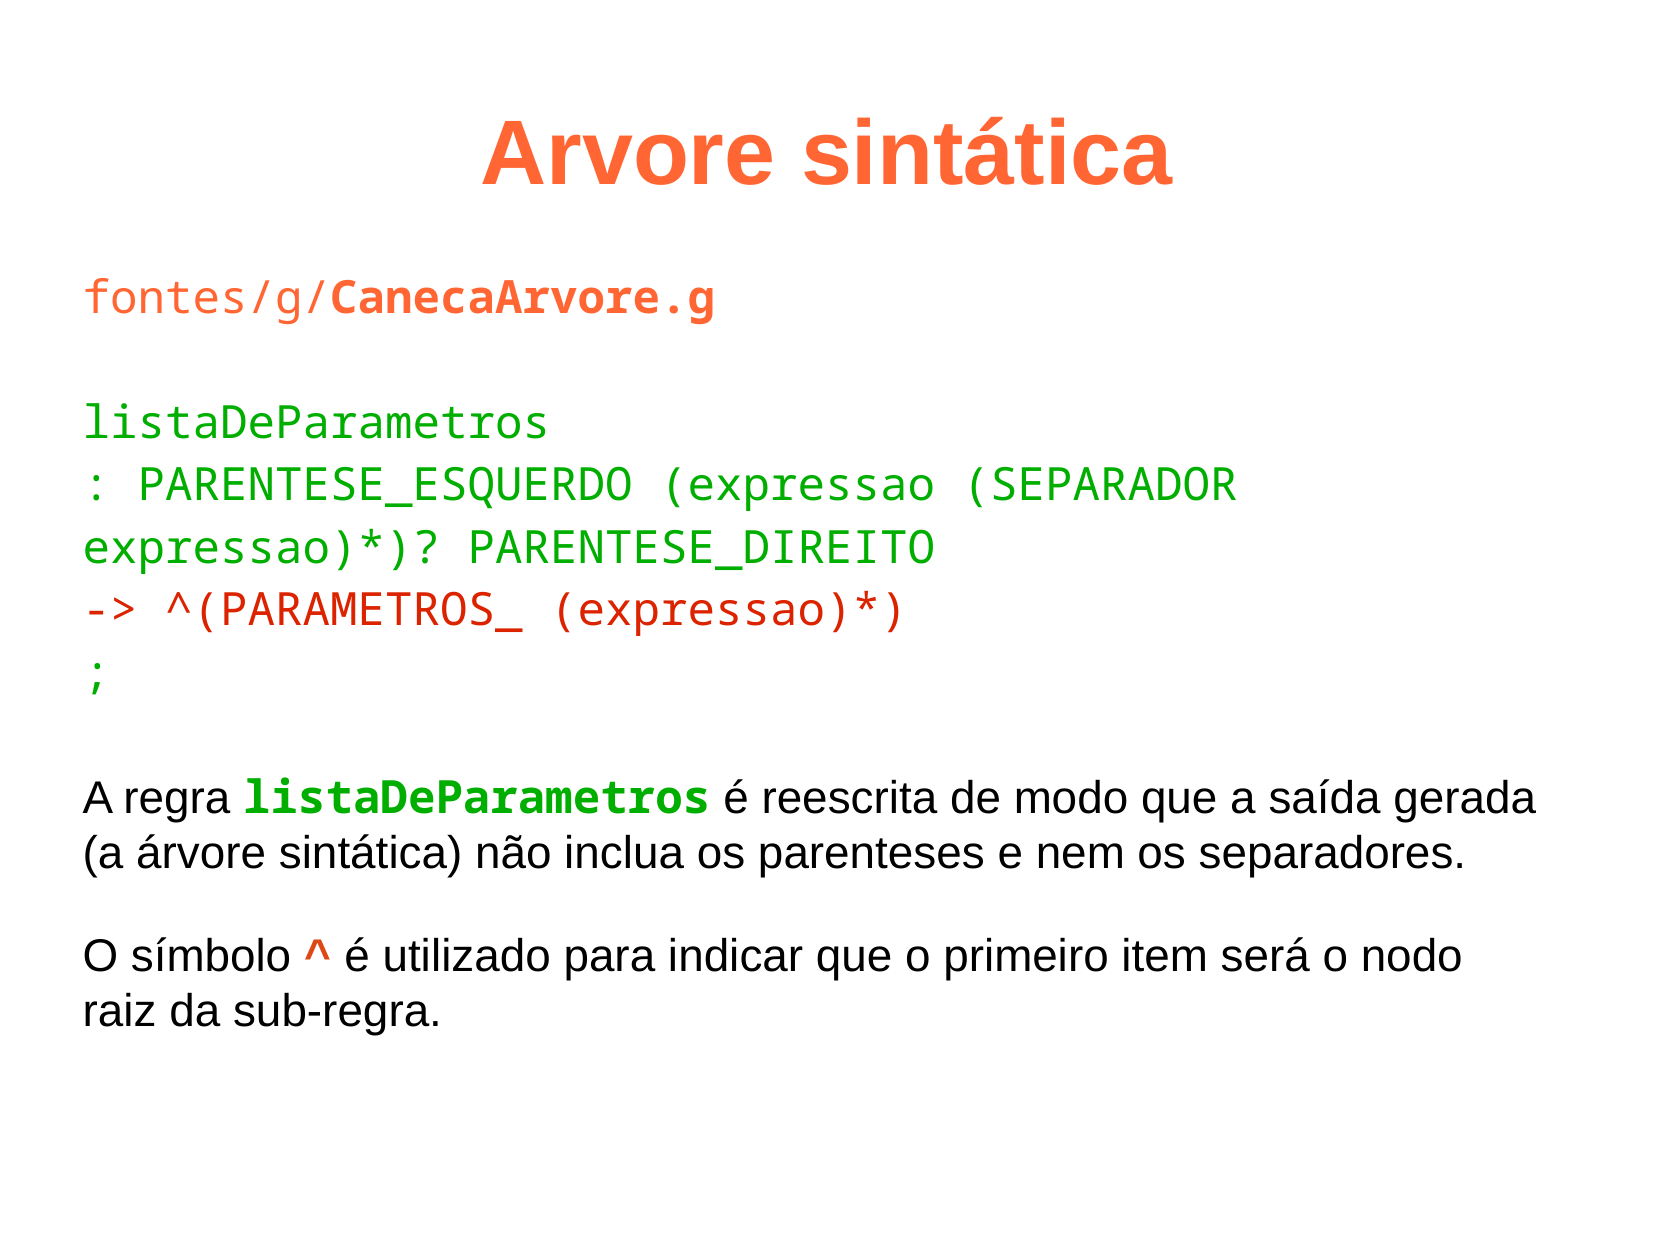

# Arvore sintática
fontes/g/CanecaArvore.g
listaDeParametros
: PARENTESE_ESQUERDO (expressao (SEPARADOR expressao)*)? PARENTESE_DIREITO
-> ^(PARAMETROS_ (expressao)*)
;
A regra listaDeParametros é reescrita de modo que a saída gerada (a árvore sintática) não inclua os parenteses e nem os separadores.
O símbolo ^ é utilizado para indicar que o primeiro item será o nodo raiz da sub-regra.